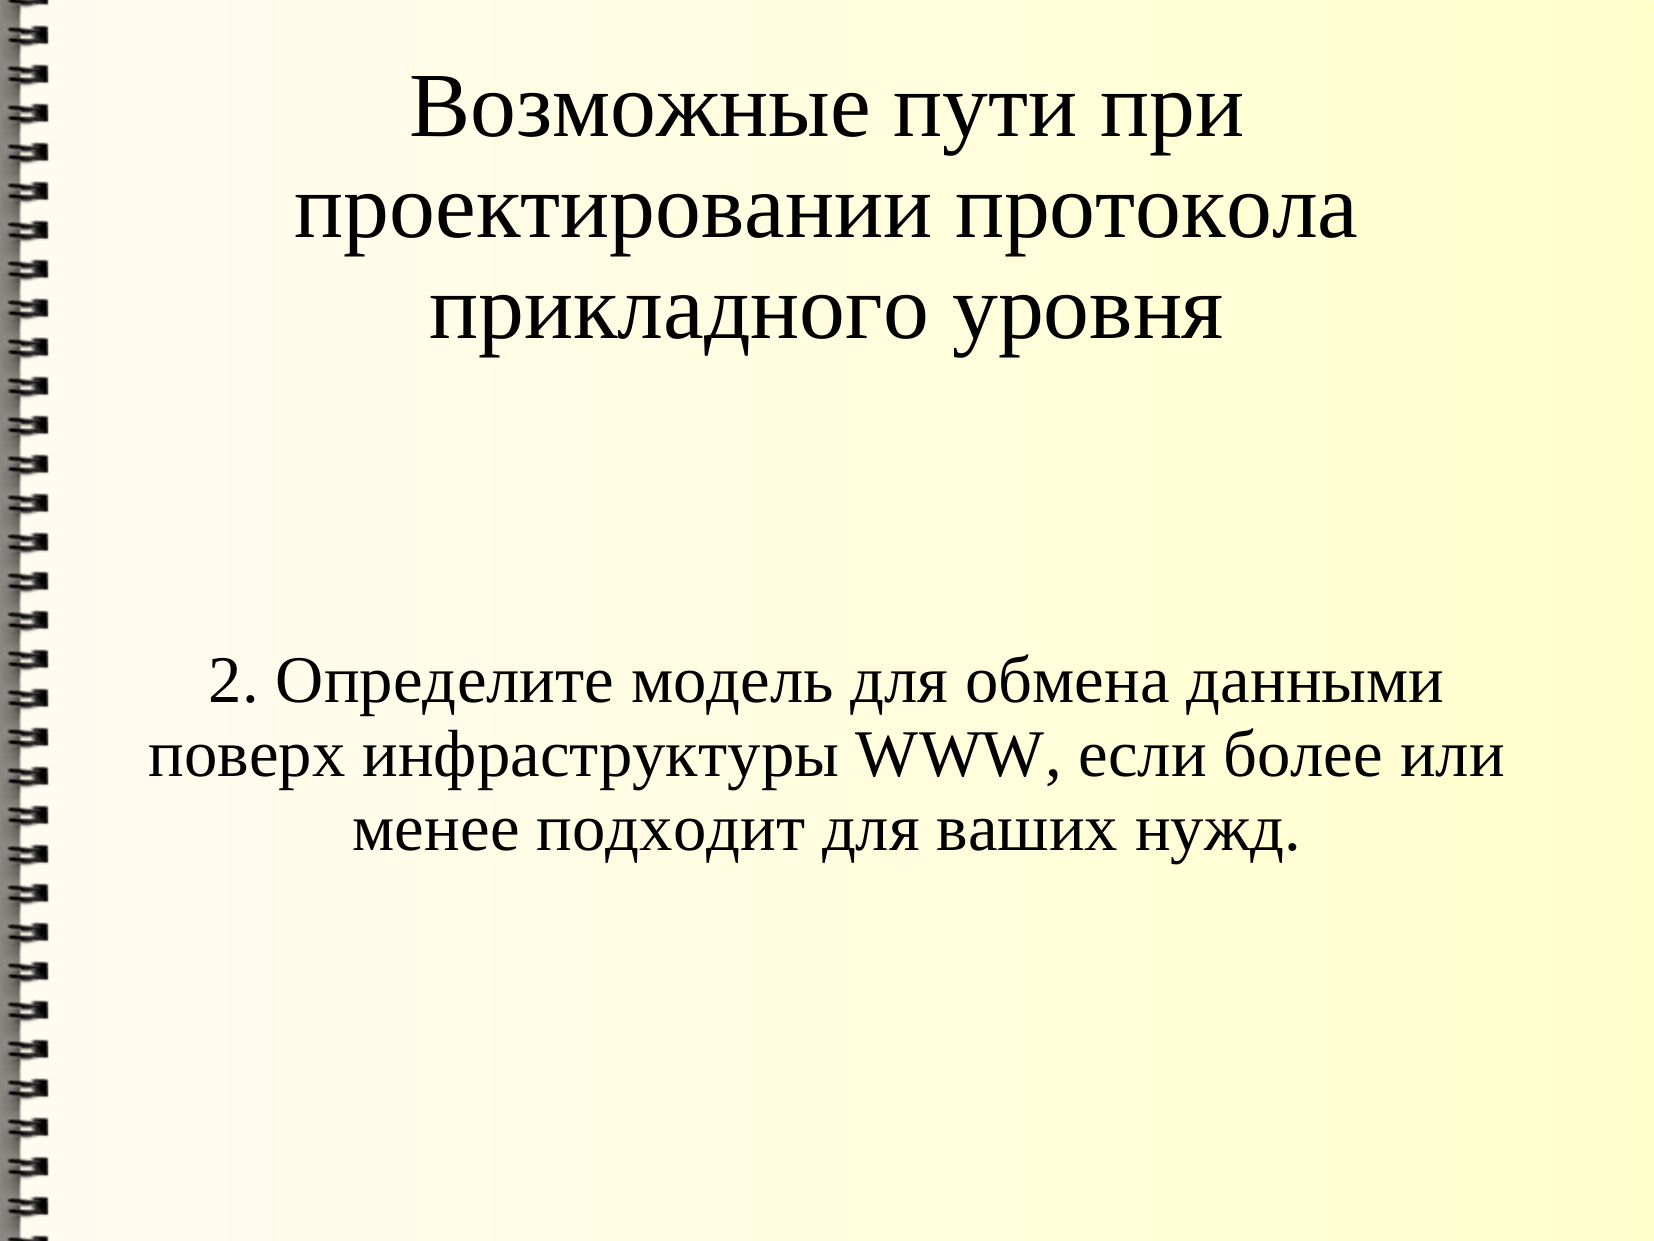

# Возможные пути при проектировании протокола прикладного уровня
2. Определите модель для обмена данными поверх инфраструктуры WWW, если более или менее подходит для ваших нужд.